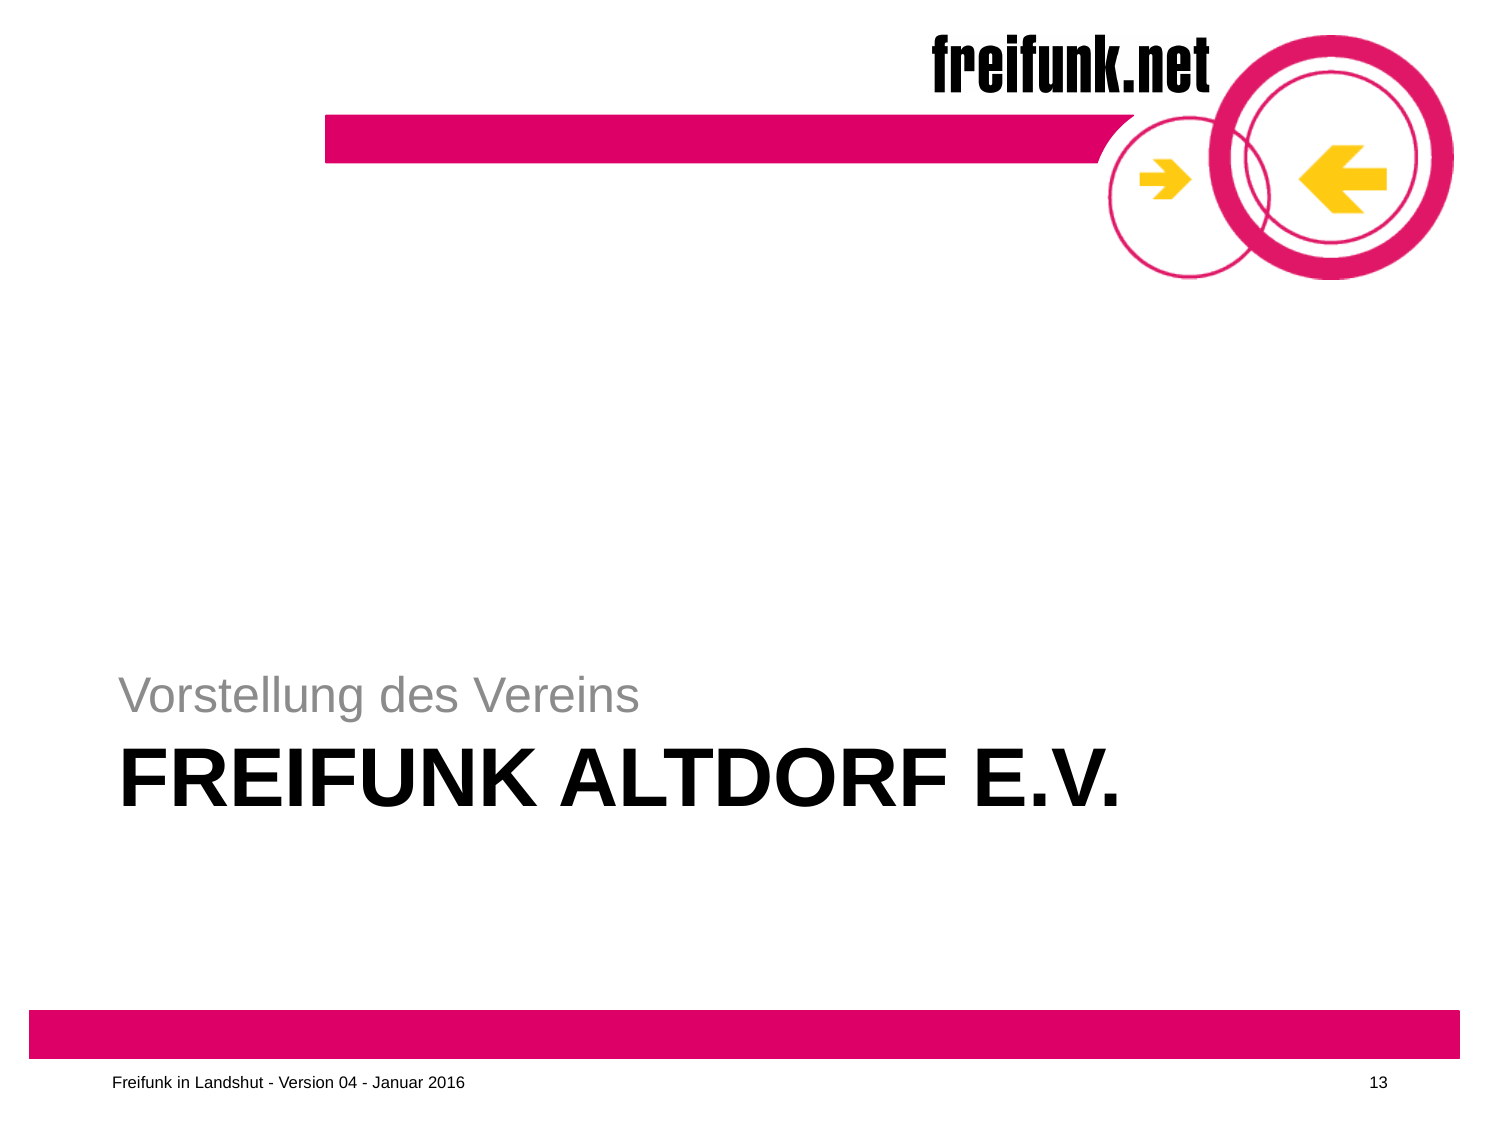

Vorstellung des Vereins
# Freifunk Altdorf e.V.
Freifunk in Landshut - Version 04 - Januar 2016